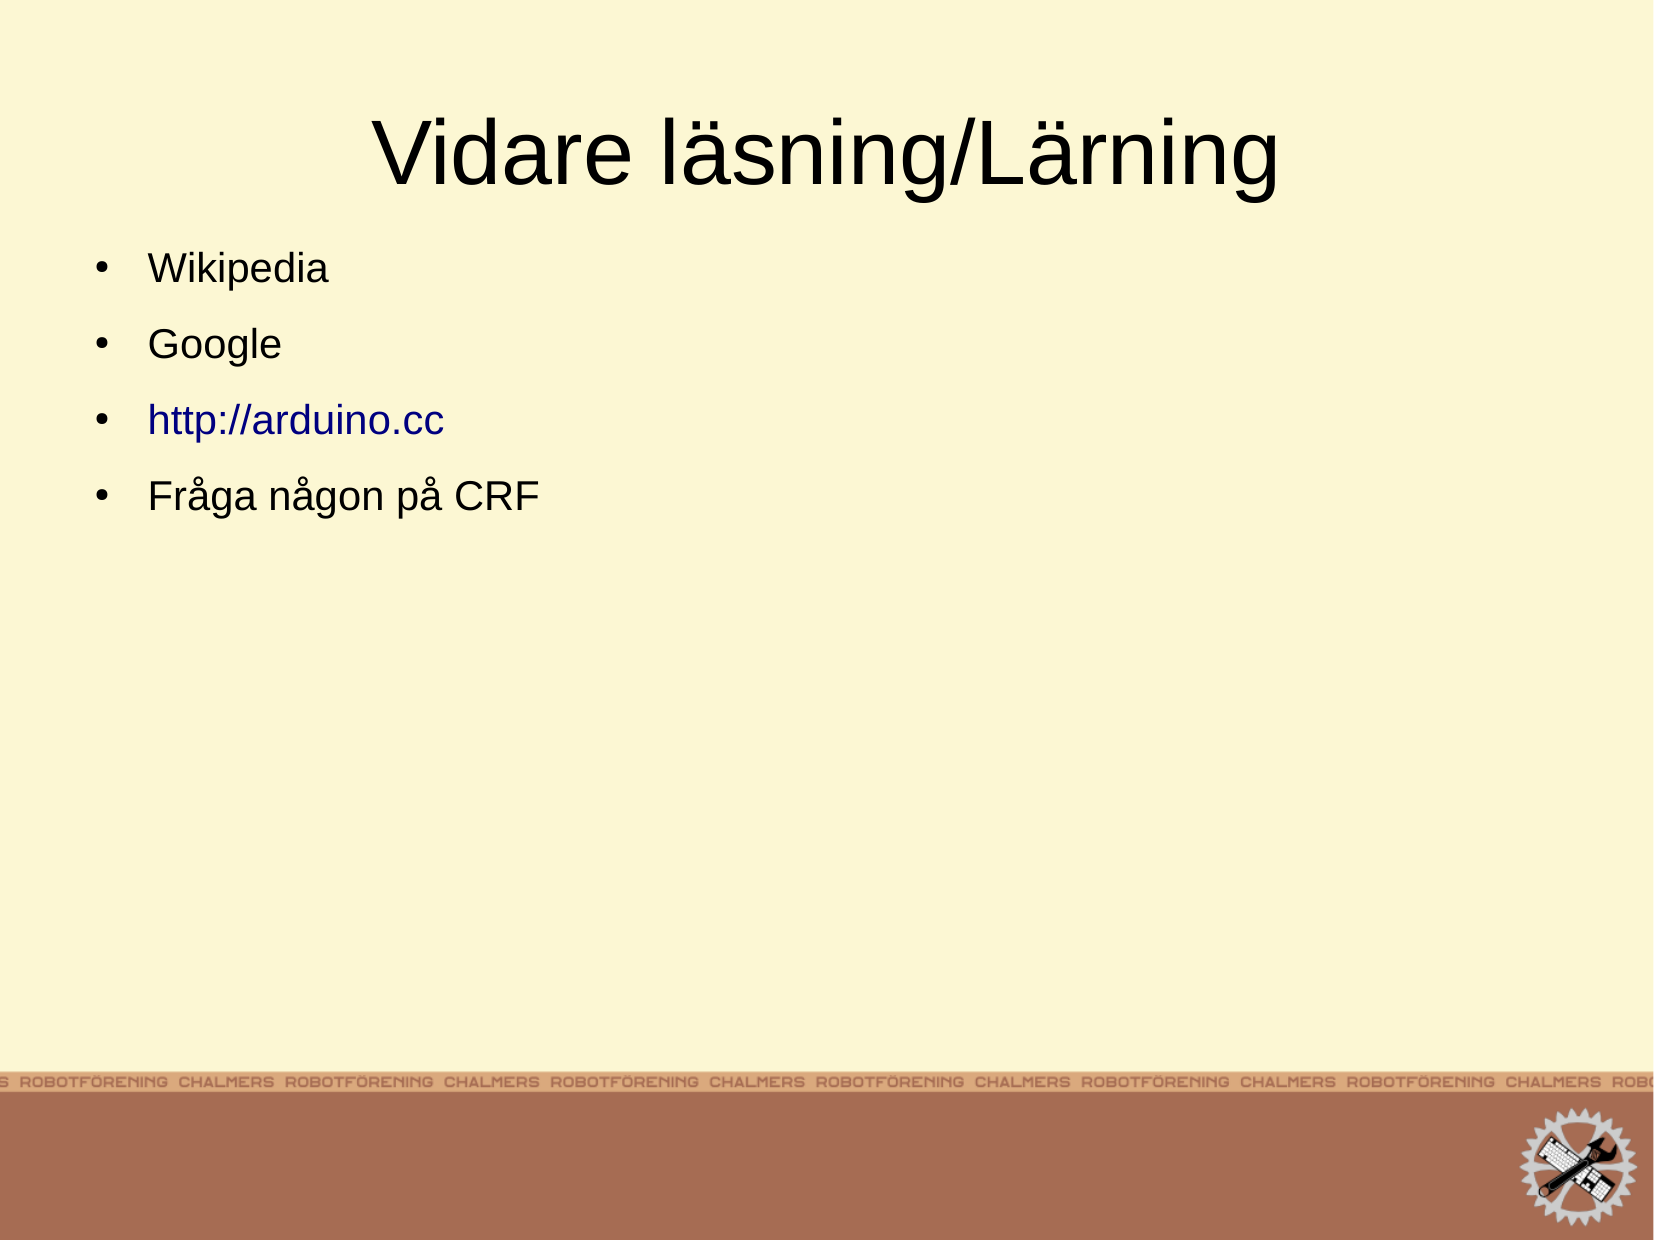

# Vidare läsning/Lärning
Wikipedia
Google
http://arduino.cc
Fråga någon på CRF